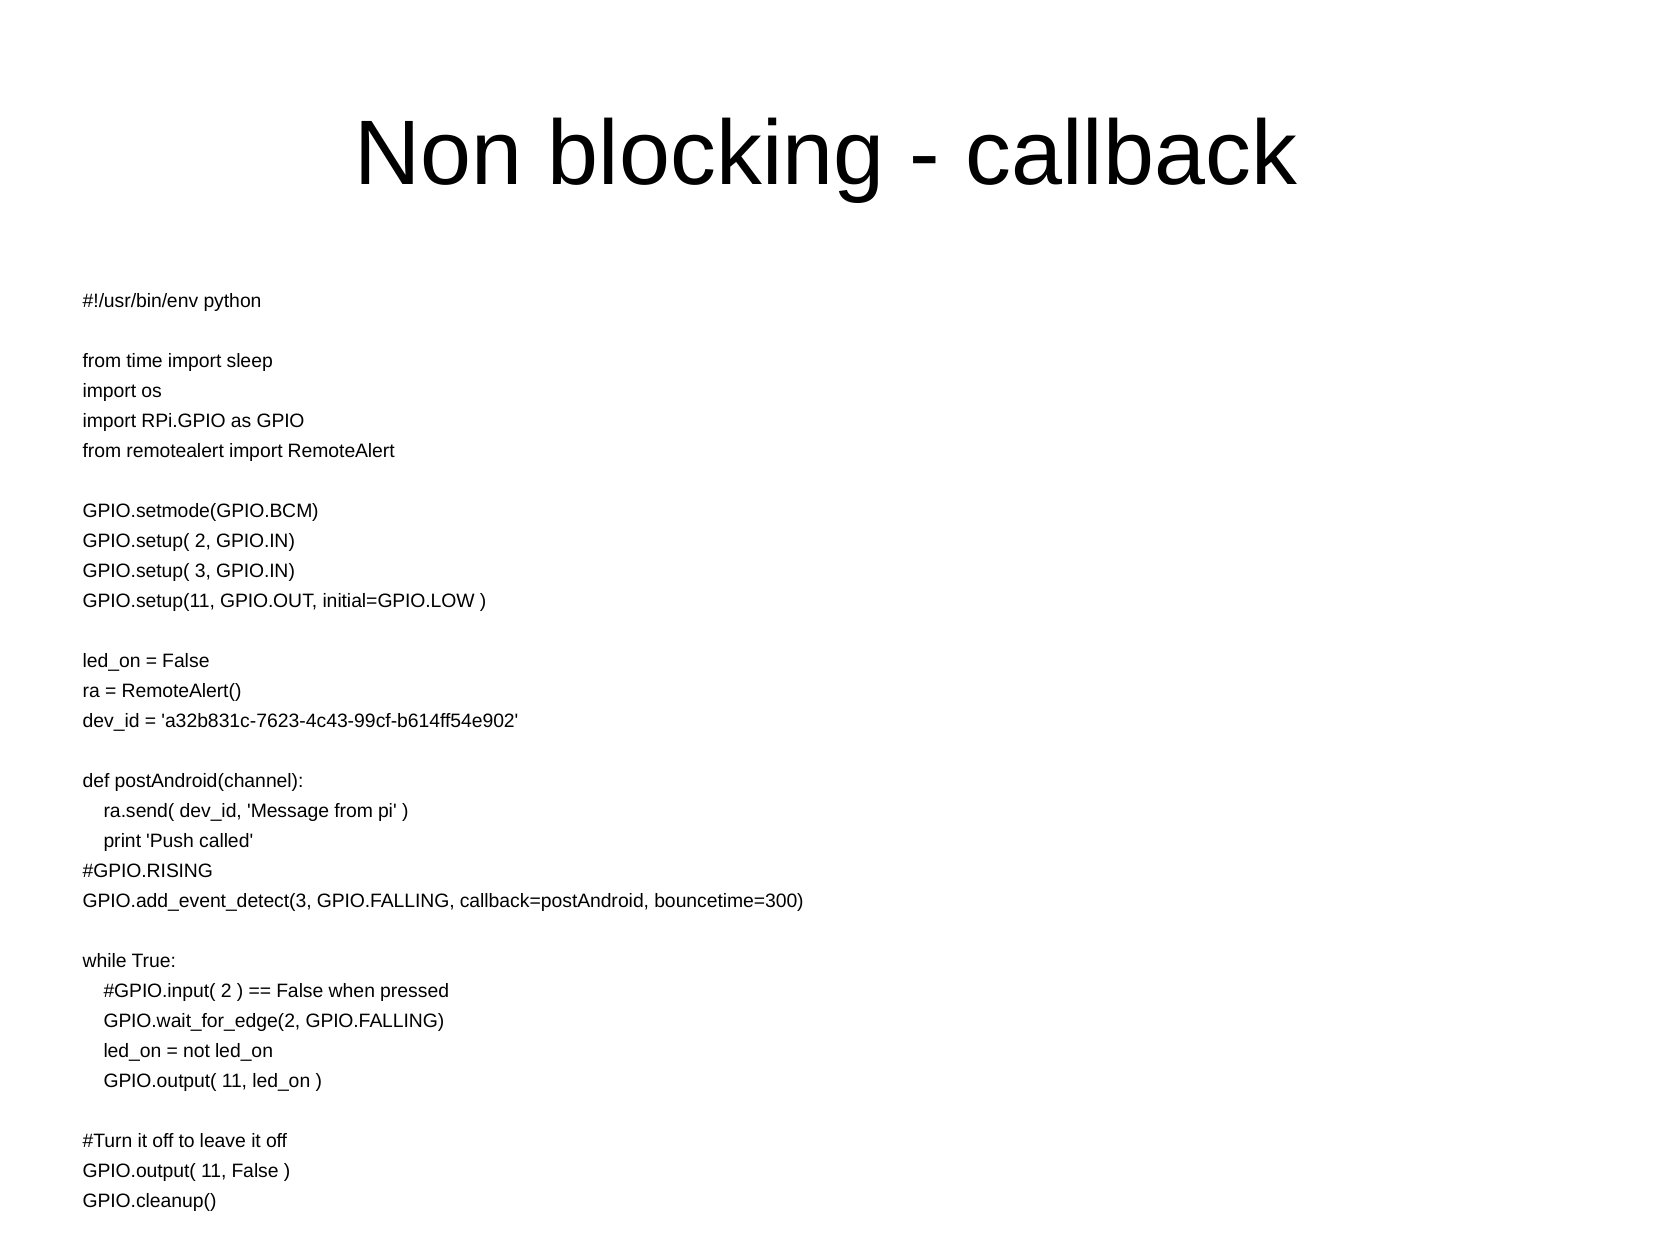

# Non blocking - callback
#!/usr/bin/env python
from time import sleep
import os
import RPi.GPIO as GPIO
from remotealert import RemoteAlert
GPIO.setmode(GPIO.BCM)
GPIO.setup( 2, GPIO.IN)
GPIO.setup( 3, GPIO.IN)
GPIO.setup(11, GPIO.OUT, initial=GPIO.LOW )
led_on = False
ra = RemoteAlert()
dev_id = 'a32b831c-7623-4c43-99cf-b614ff54e902'
def postAndroid(channel):
 ra.send( dev_id, 'Message from pi' )
 print 'Push called'
#GPIO.RISING
GPIO.add_event_detect(3, GPIO.FALLING, callback=postAndroid, bouncetime=300)
while True:
 #GPIO.input( 2 ) == False when pressed
 GPIO.wait_for_edge(2, GPIO.FALLING)
 led_on = not led_on
 GPIO.output( 11, led_on )
#Turn it off to leave it off
GPIO.output( 11, False )
GPIO.cleanup()